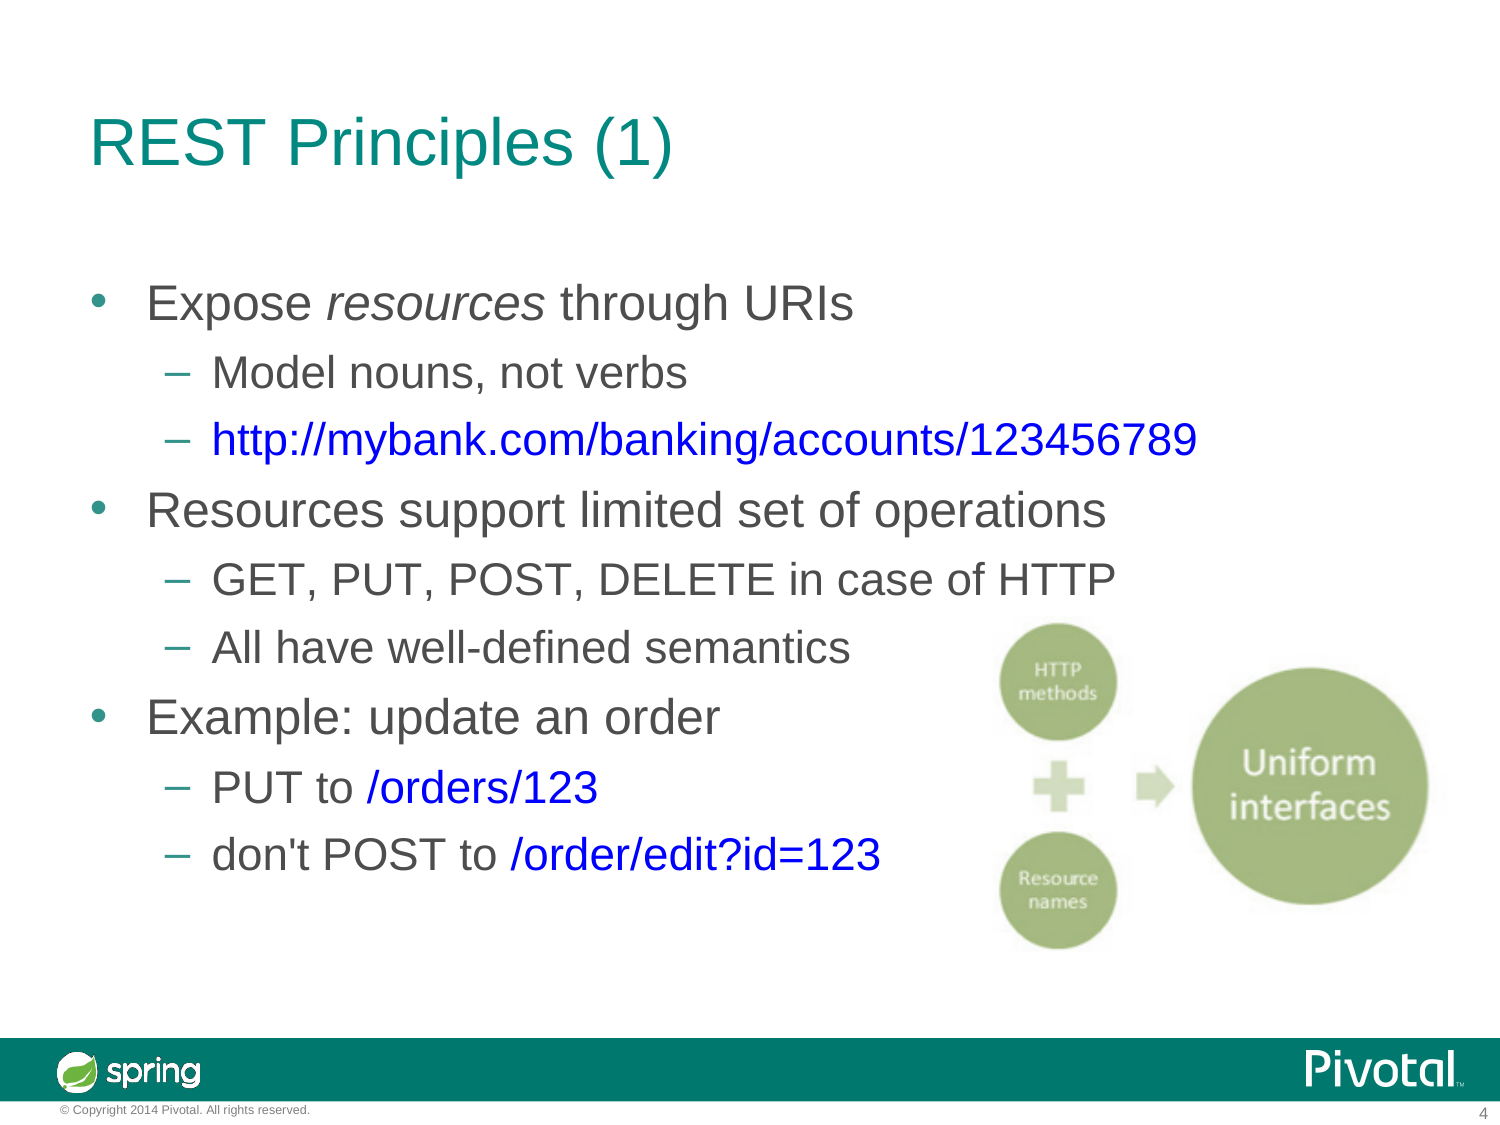

# REST Principles (1)
Expose resources through URIs
Model nouns, not verbs
http://mybank.com/banking/accounts/123456789
Resources support limited set of operations
GET, PUT, POST, DELETE in case of HTTP
All have well-defined semantics
Example: update an order
PUT to /orders/123
don't POST to /order/edit?id=123